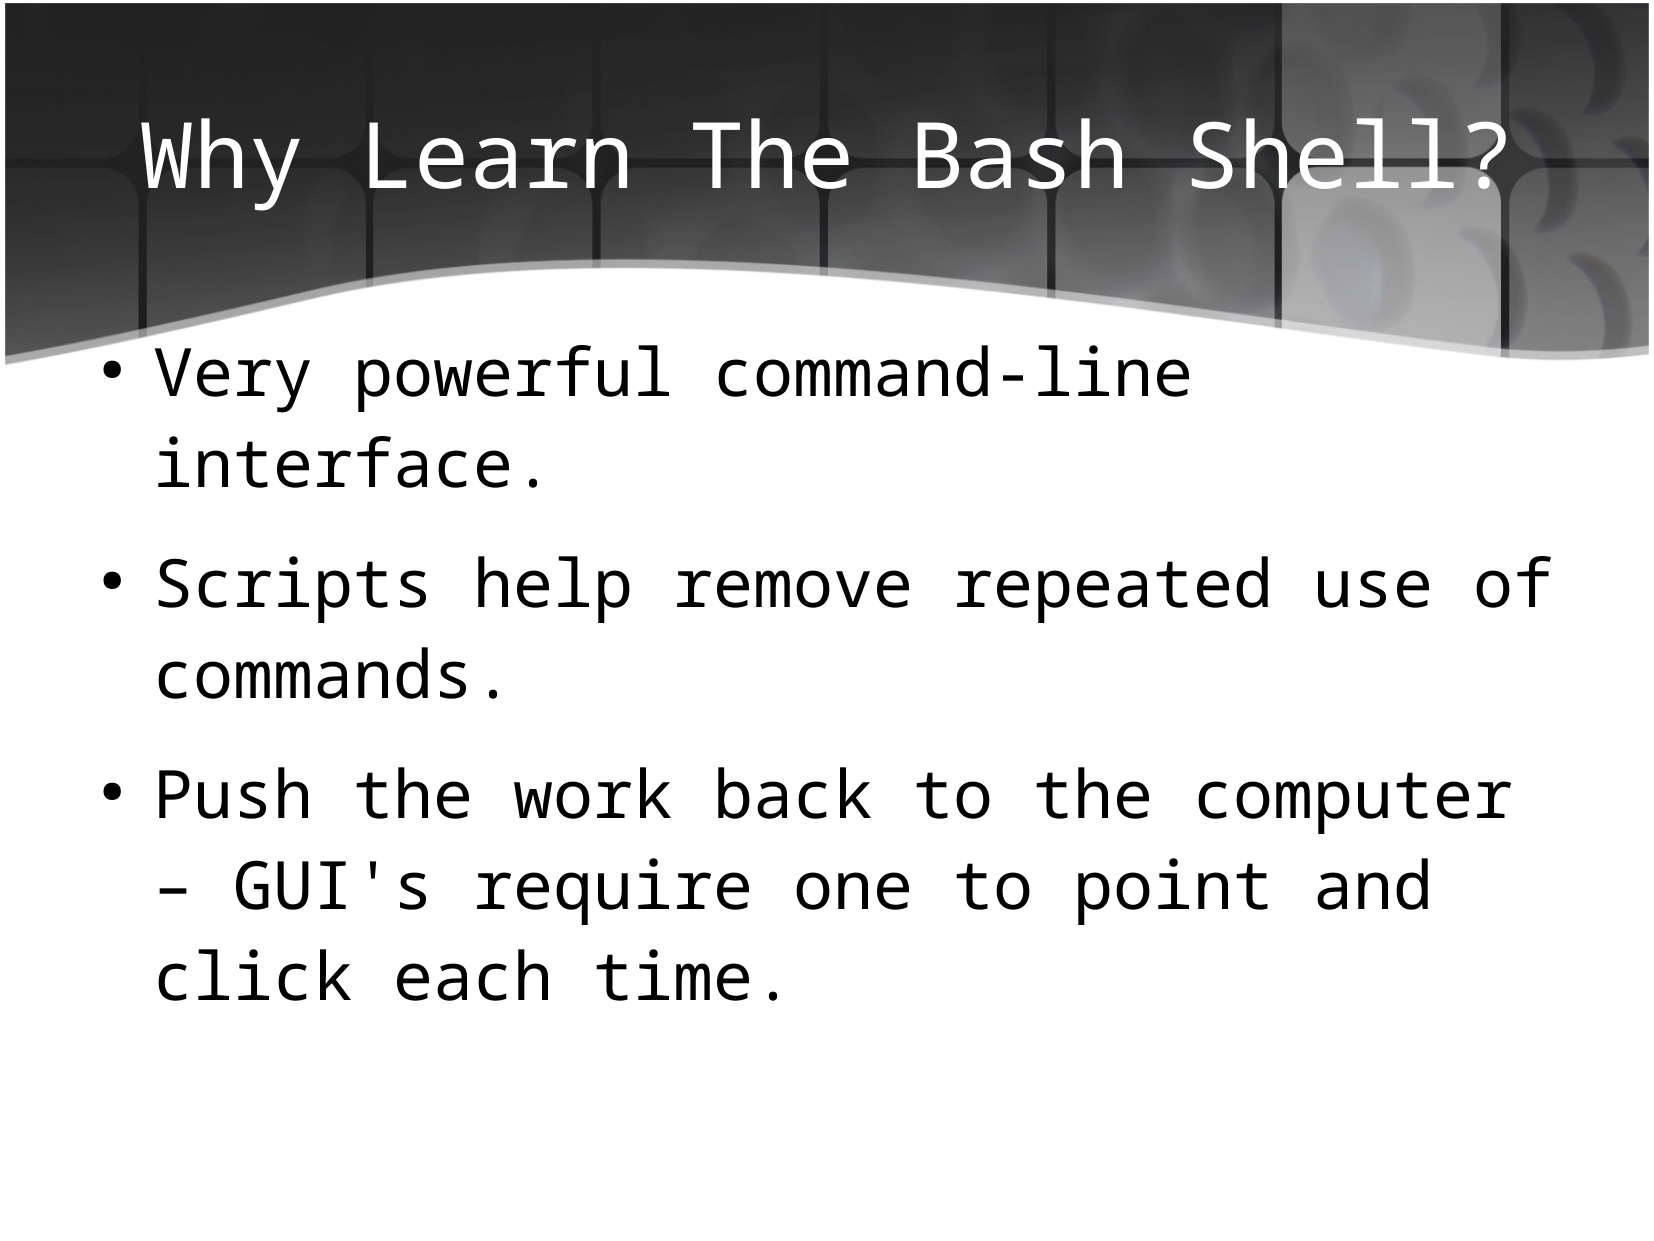

# Why Learn The Bash Shell?
Very powerful command-line interface.
Scripts help remove repeated use of commands.
Push the work back to the computer – GUI's require one to point and click each time.